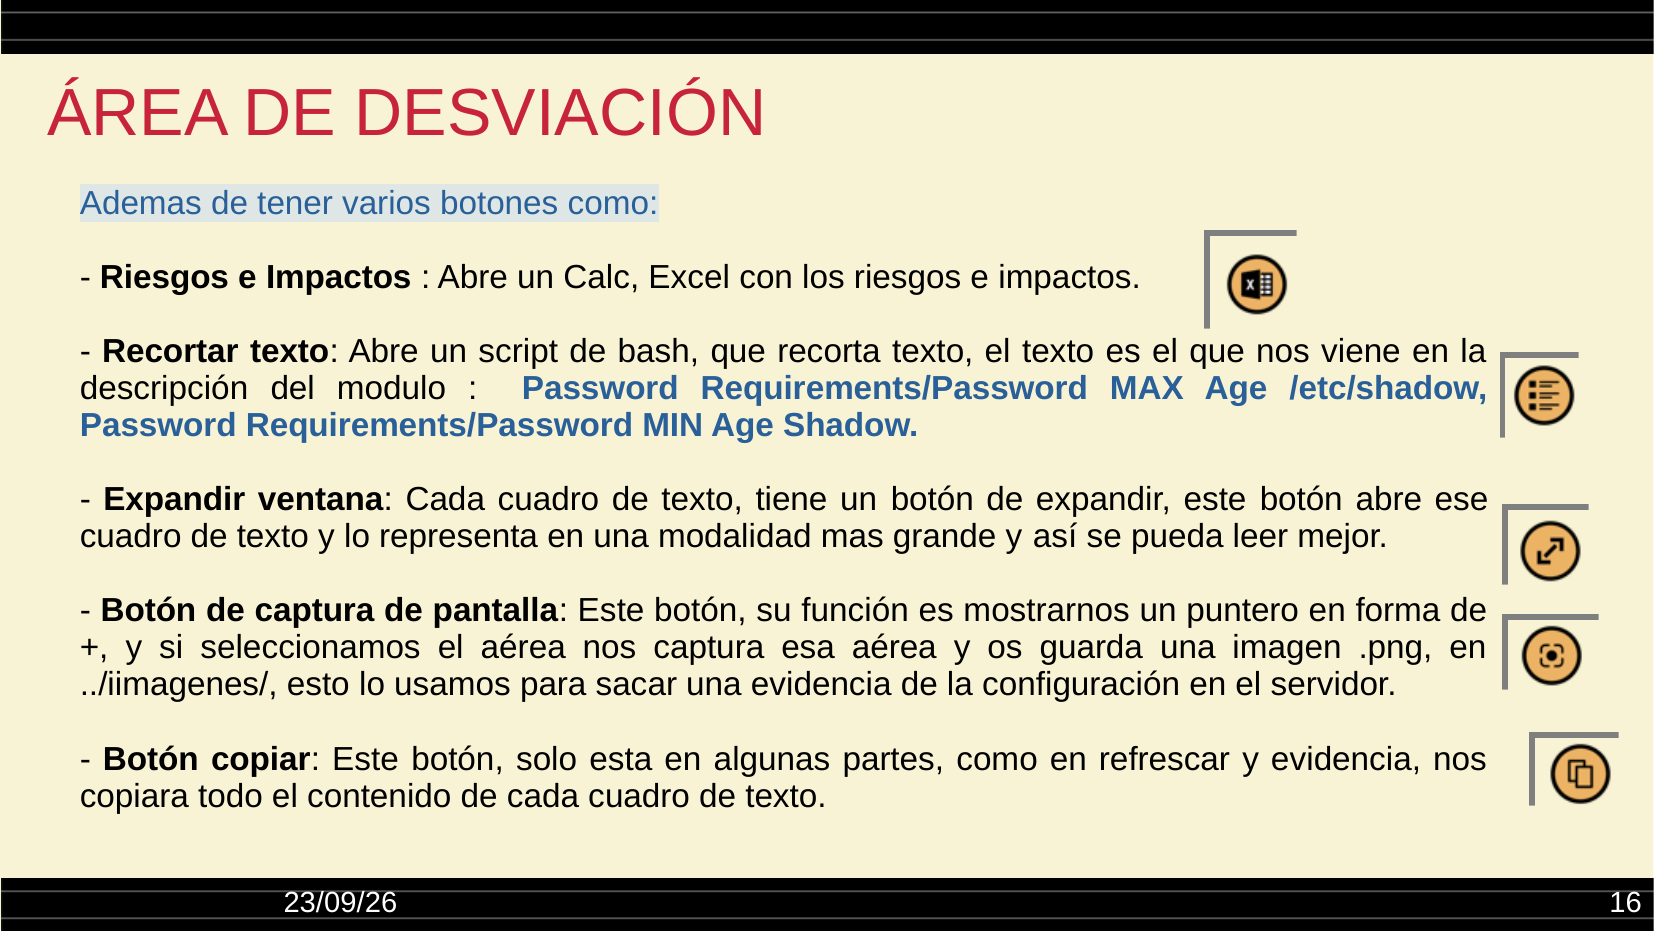

# ÁREA DE DESVIACIÓN
Ademas de tener varios botones como:
- Riesgos e Impactos : Abre un Calc, Excel con los riesgos e impactos.
- Recortar texto: Abre un script de bash, que recorta texto, el texto es el que nos viene en la descripción del modulo : Password Requirements/Password MAX Age /etc/shadow, Password Requirements/Password MIN Age Shadow.
- Expandir ventana: Cada cuadro de texto, tiene un botón de expandir, este botón abre ese cuadro de texto y lo representa en una modalidad mas grande y así se pueda leer mejor.
- Botón de captura de pantalla: Este botón, su función es mostrarnos un puntero en forma de +, y si seleccionamos el aérea nos captura esa aérea y os guarda una imagen .png, en ../iimagenes/, esto lo usamos para sacar una evidencia de la configuración en el servidor.
- Botón copiar: Este botón, solo esta en algunas partes, como en refrescar y evidencia, nos copiara todo el contenido de cada cuadro de texto.